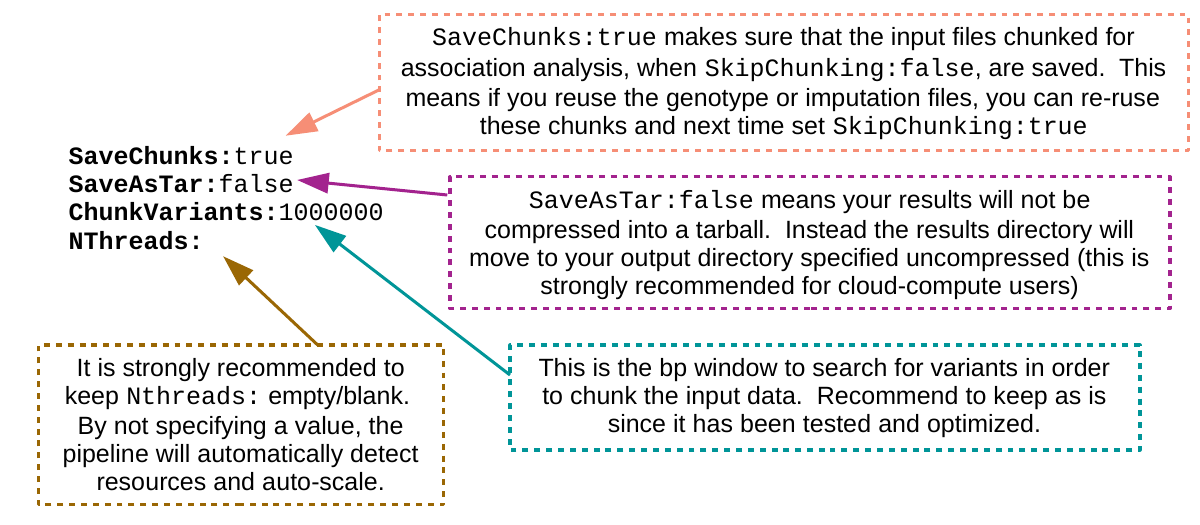

SaveChunks:true makes sure that the input files chunked for association analysis, when SkipChunking:false, are saved. This means if you reuse the genotype or imputation files, you can re-ruse these chunks and next time set SkipChunking:true
SaveChunks:true
SaveAsTar:false
ChunkVariants:1000000
NThreads:
SaveAsTar:false means your results will not be compressed into a tarball. Instead the results directory will move to your output directory specified uncompressed (this is strongly recommended for cloud-compute users)
It is strongly recommended to keep Nthreads: empty/blank. By not specifying a value, the pipeline will automatically detect resources and auto-scale.
This is the bp window to search for variants in order to chunk the input data. Recommend to keep as is since it has been tested and optimized.